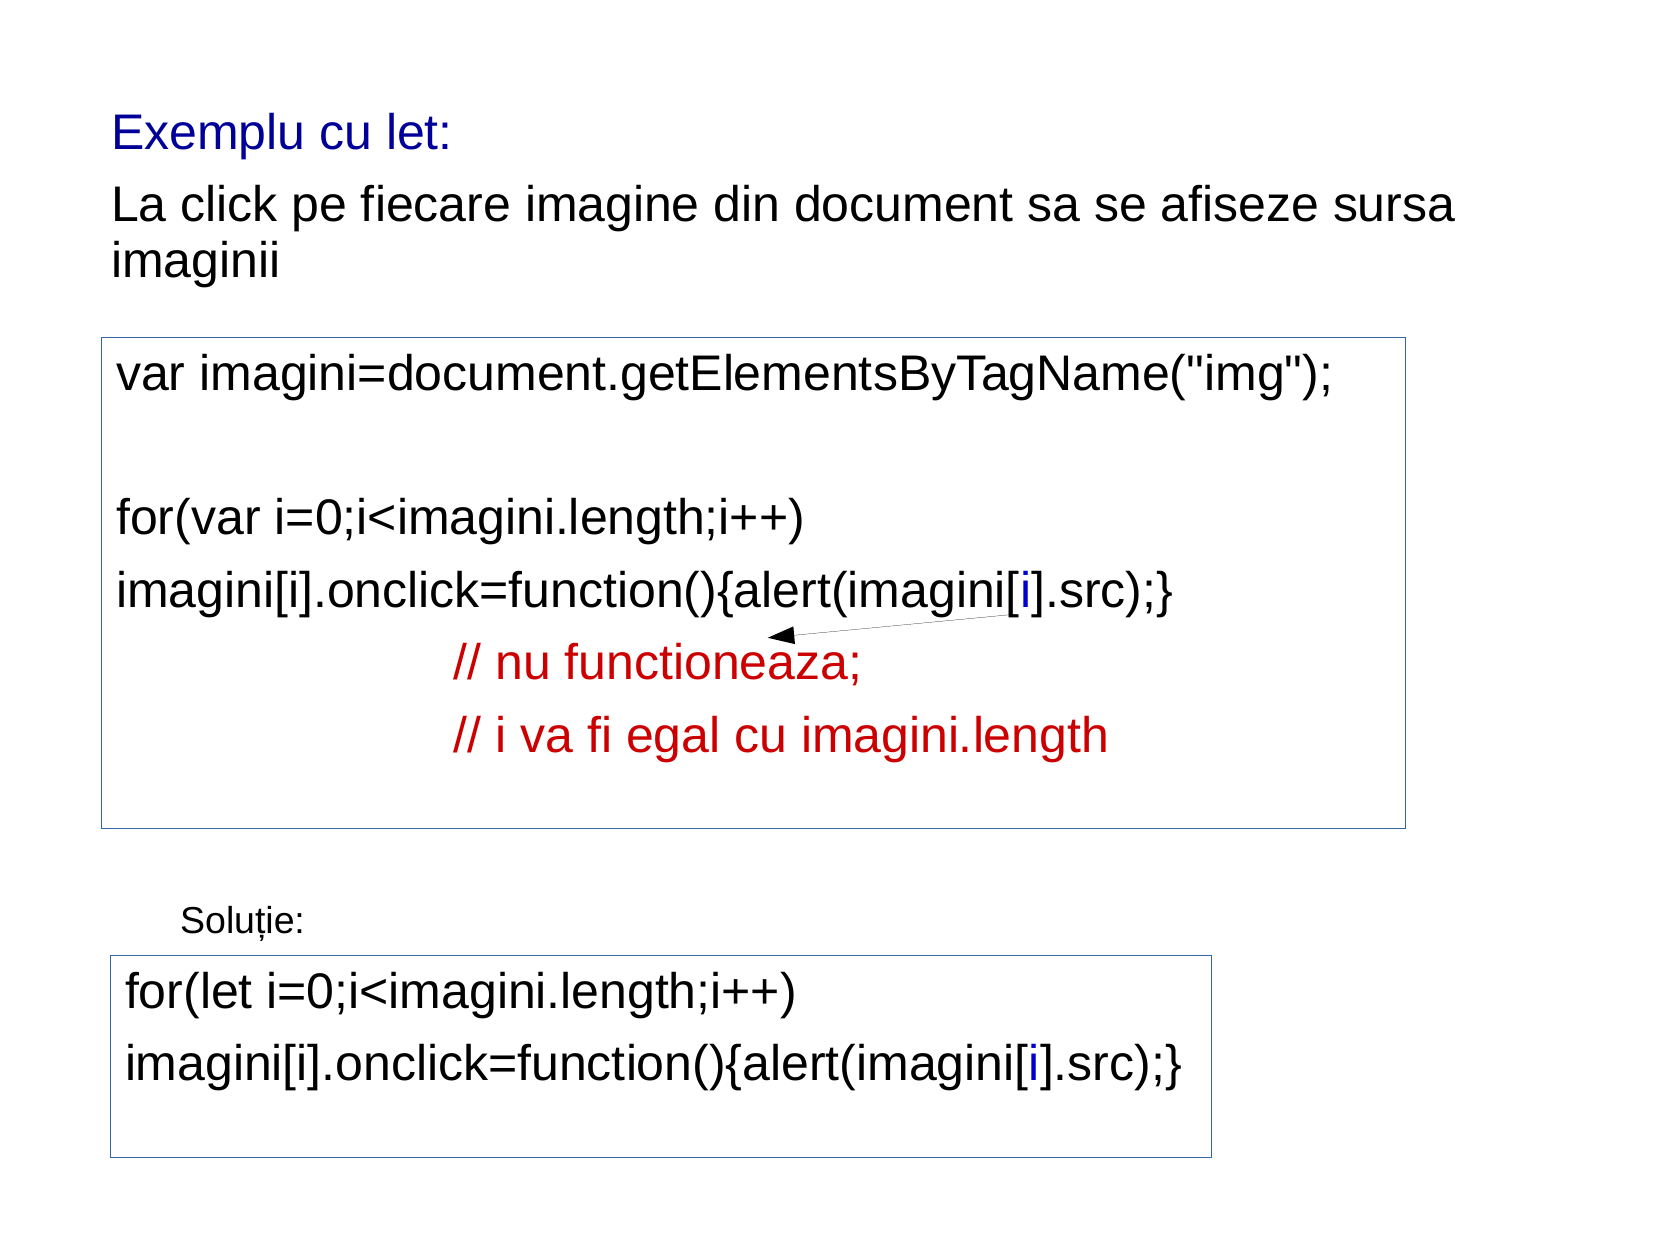

Exemplu cu let:
La click pe fiecare imagine din document sa se afiseze sursa imaginii
var imagini=document.getElementsByTagName("img");
for(var i=0;i<imagini.length;i++)
imagini[i].onclick=function(){alert(imagini[i].src);}
// nu functioneaza;
// i va fi egal cu imagini.length
Soluție:
for(let i=0;i<imagini.length;i++)
imagini[i].onclick=function(){alert(imagini[i].src);}